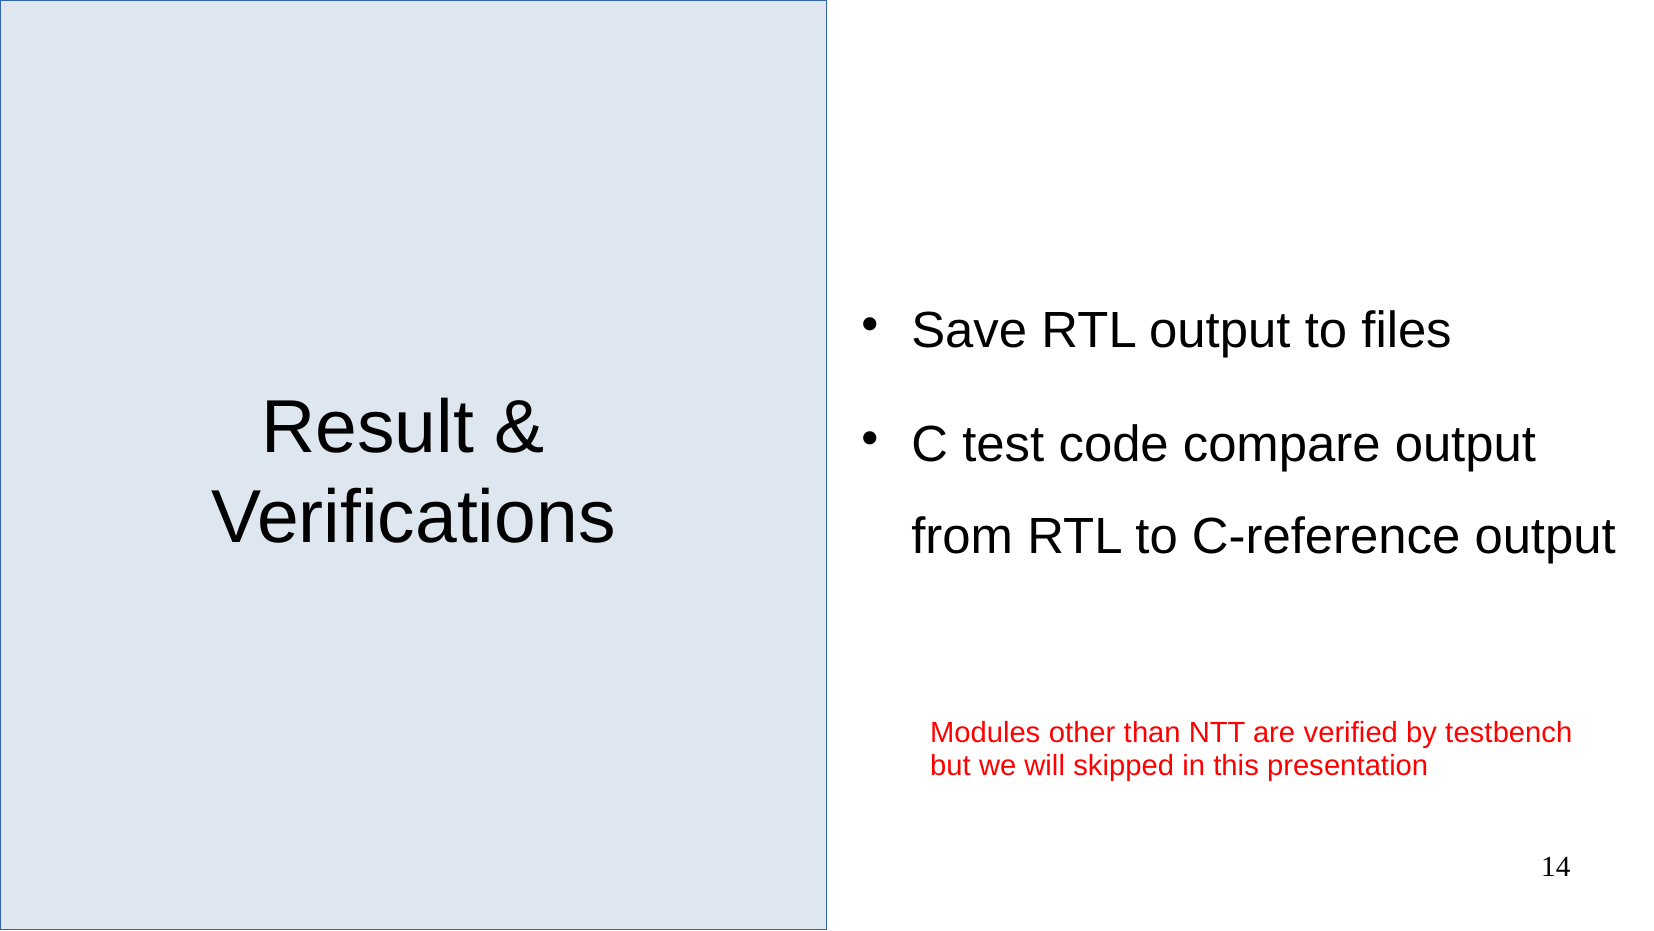

Result & Verifications
# Save RTL output to files
C test code compare output from RTL to C-reference output
Modules other than NTT are verified by testbench but we will skipped in this presentation
14